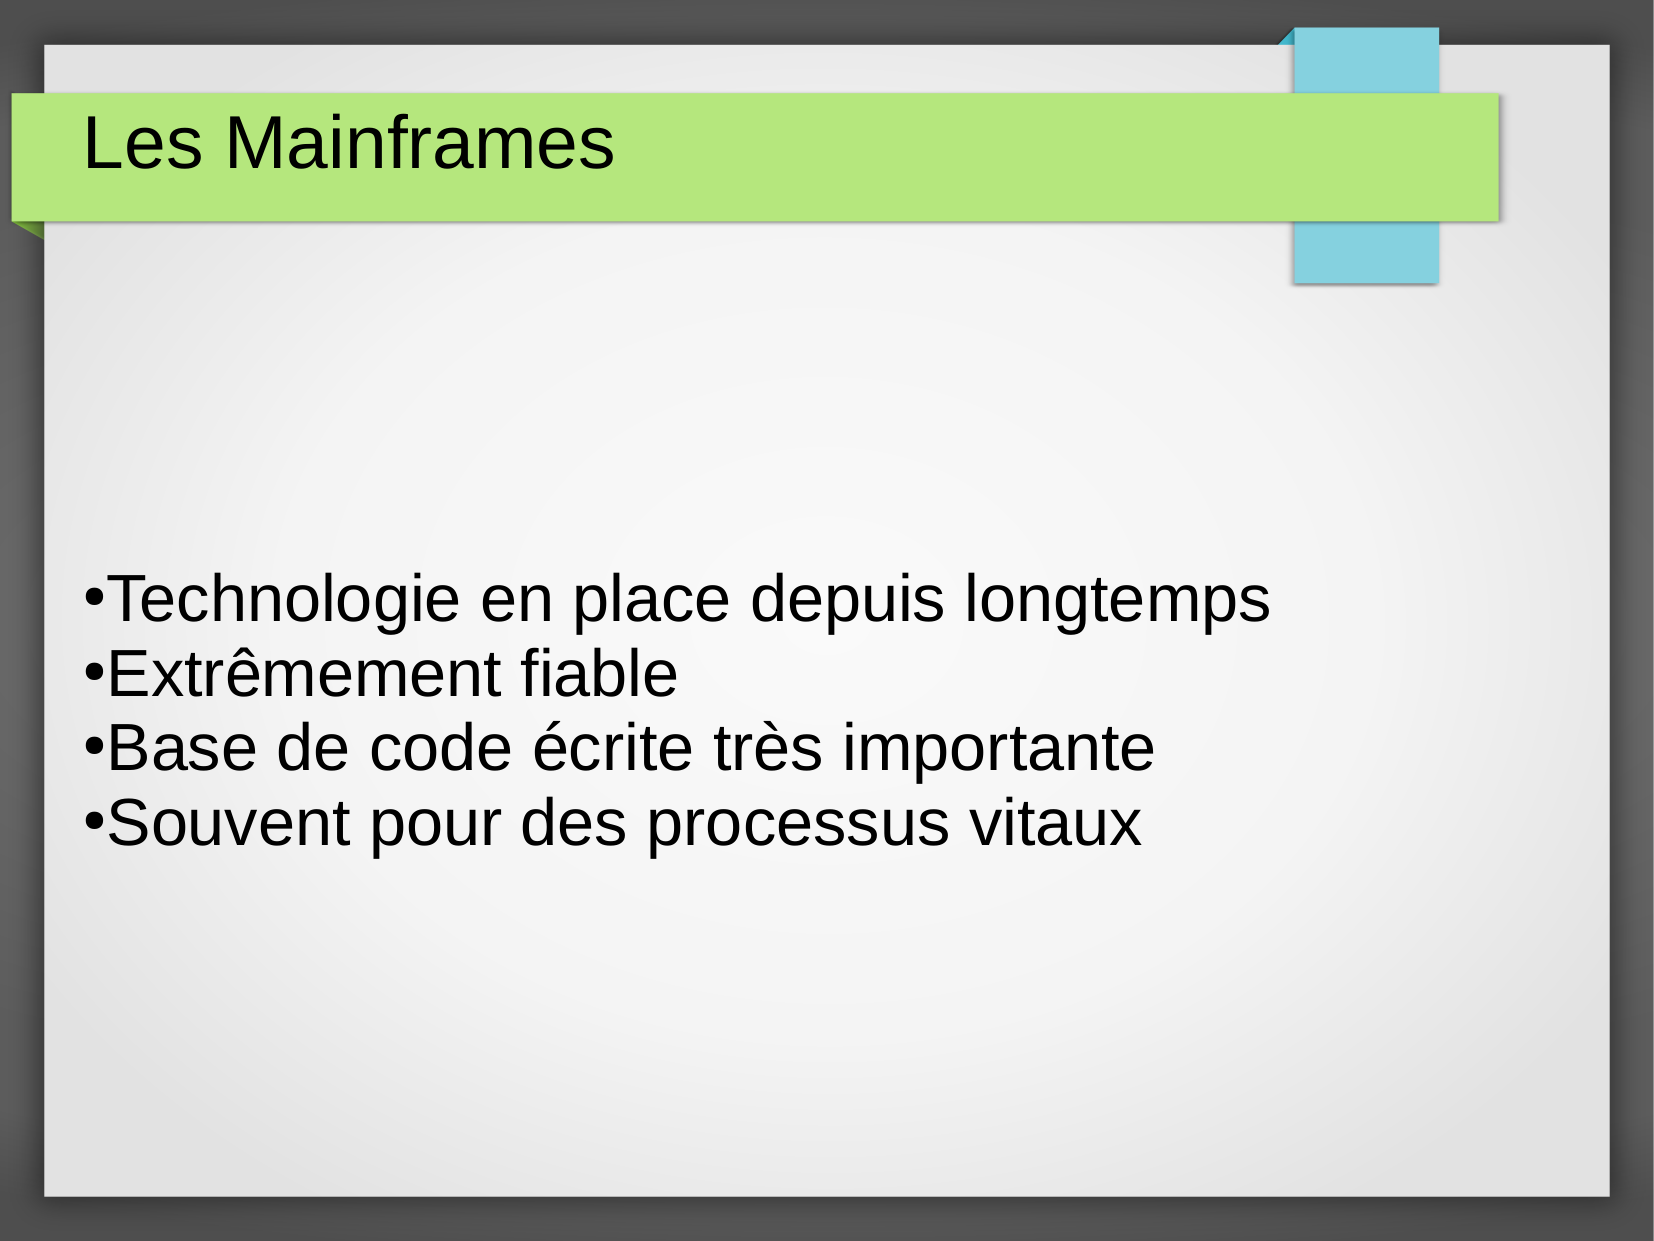

# Les Mainframes
Technologie en place depuis longtemps
Extrêmement fiable
Base de code écrite très importante
Souvent pour des processus vitaux